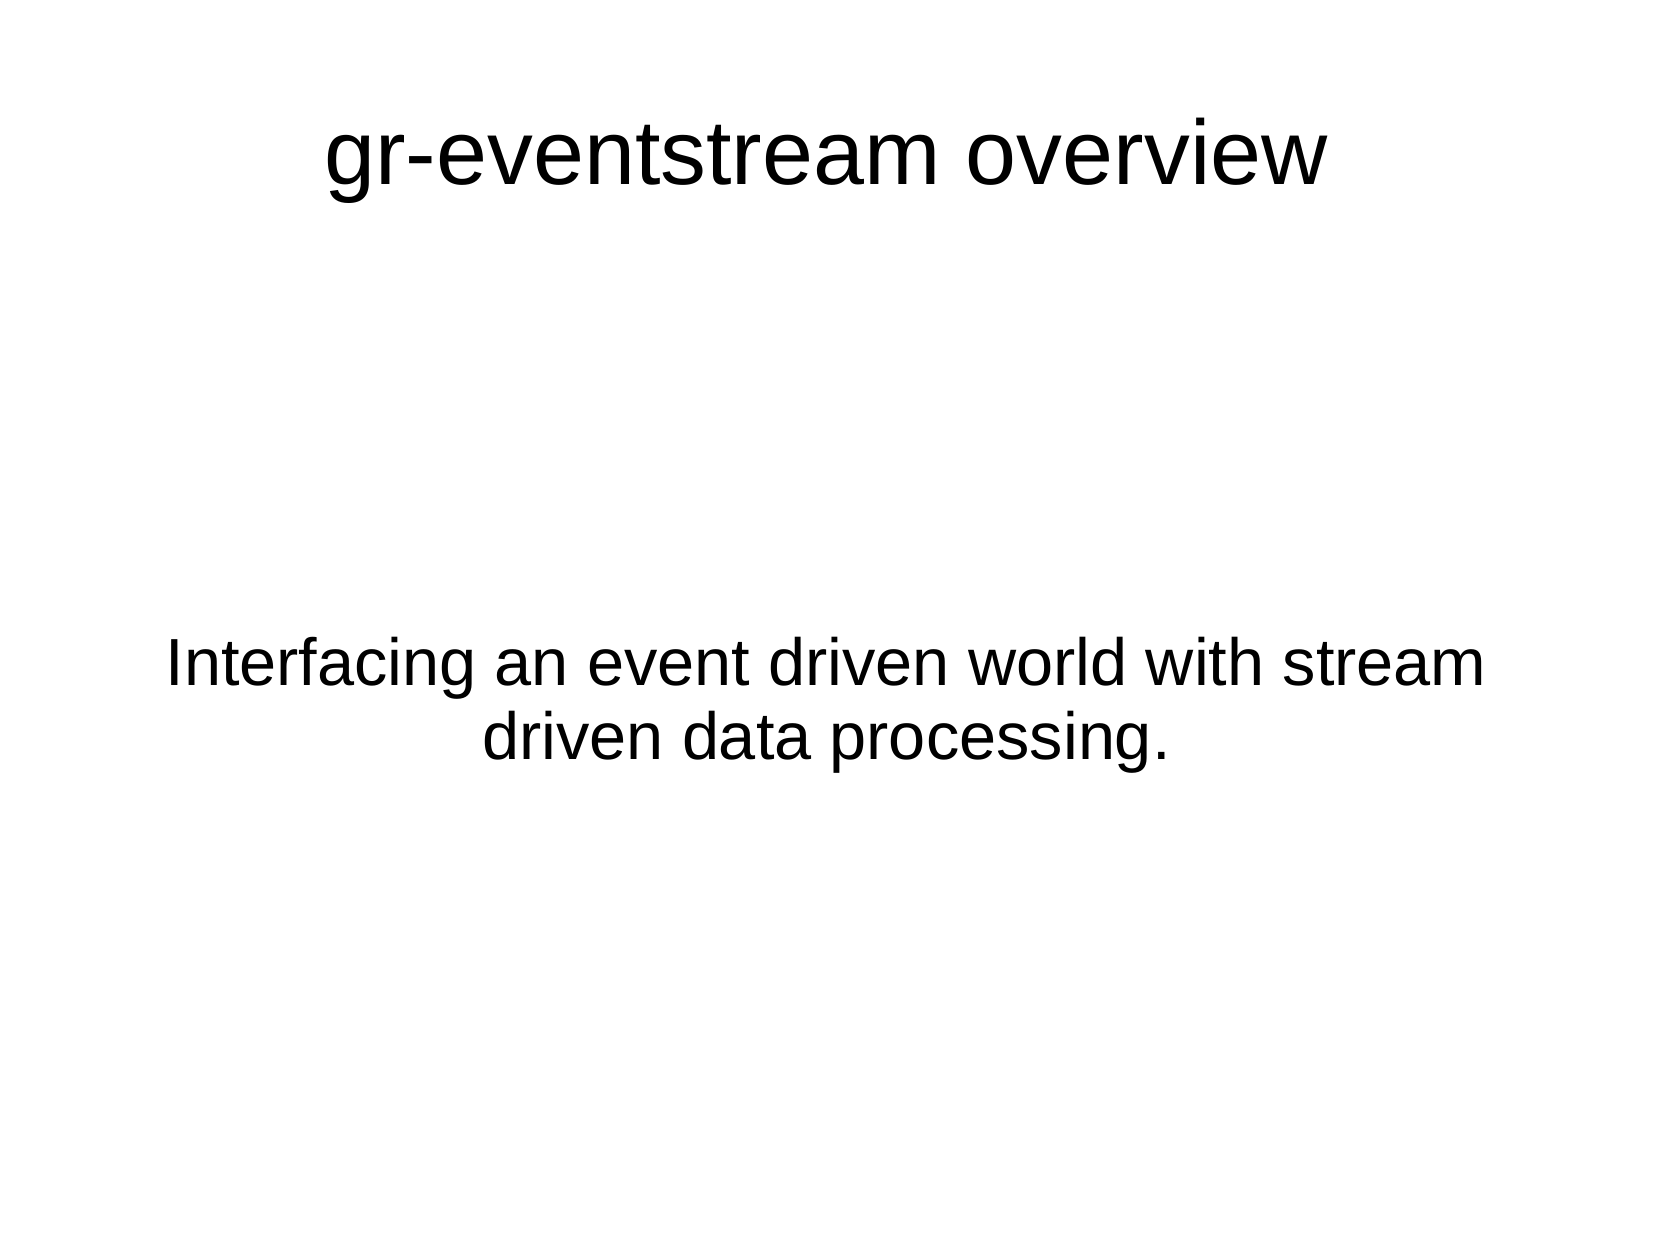

# gr-eventstream overview
Interfacing an event driven world with stream driven data processing.